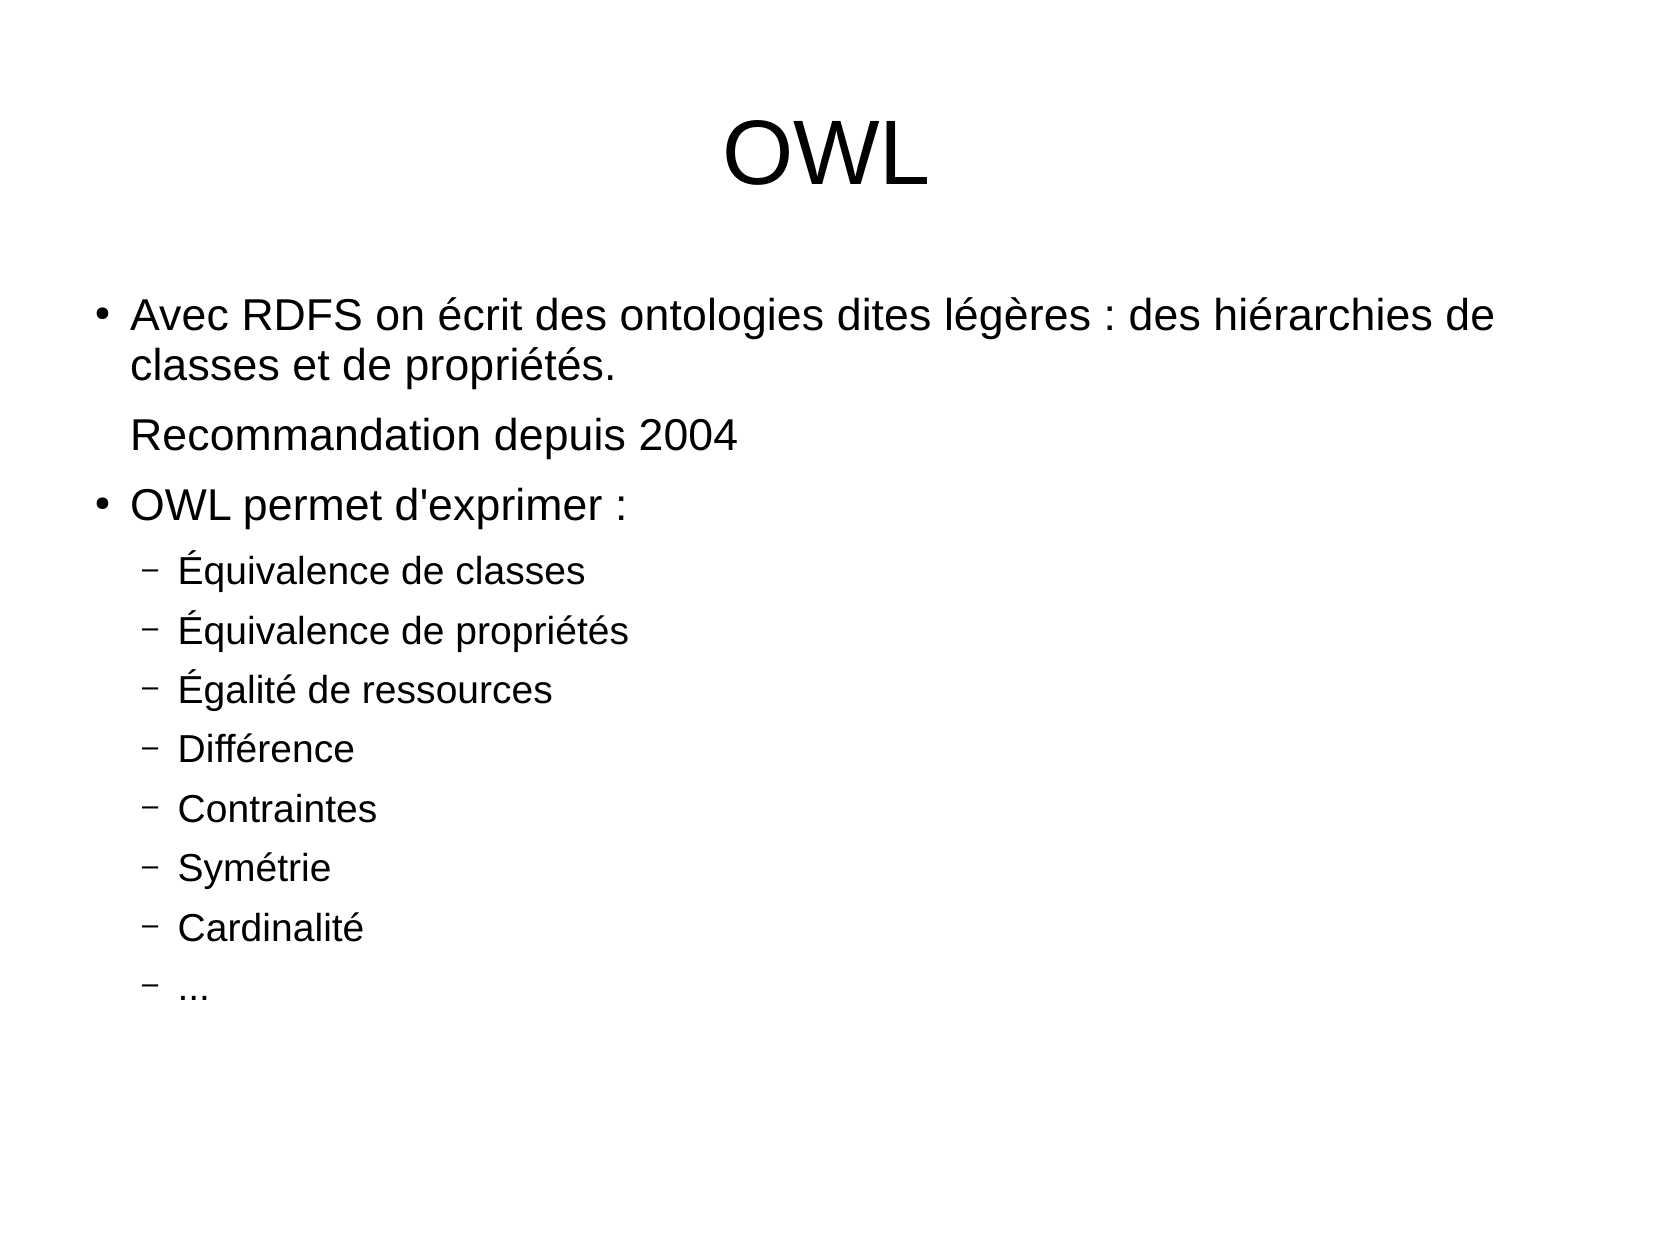

# OWL
Avec RDFS on écrit des ontologies dites légères : des hiérarchies de classes et de propriétés.
Recommandation depuis 2004
OWL permet d'exprimer :
Équivalence de classes
Équivalence de propriétés
Égalité de ressources
Différence
Contraintes
Symétrie
Cardinalité
...